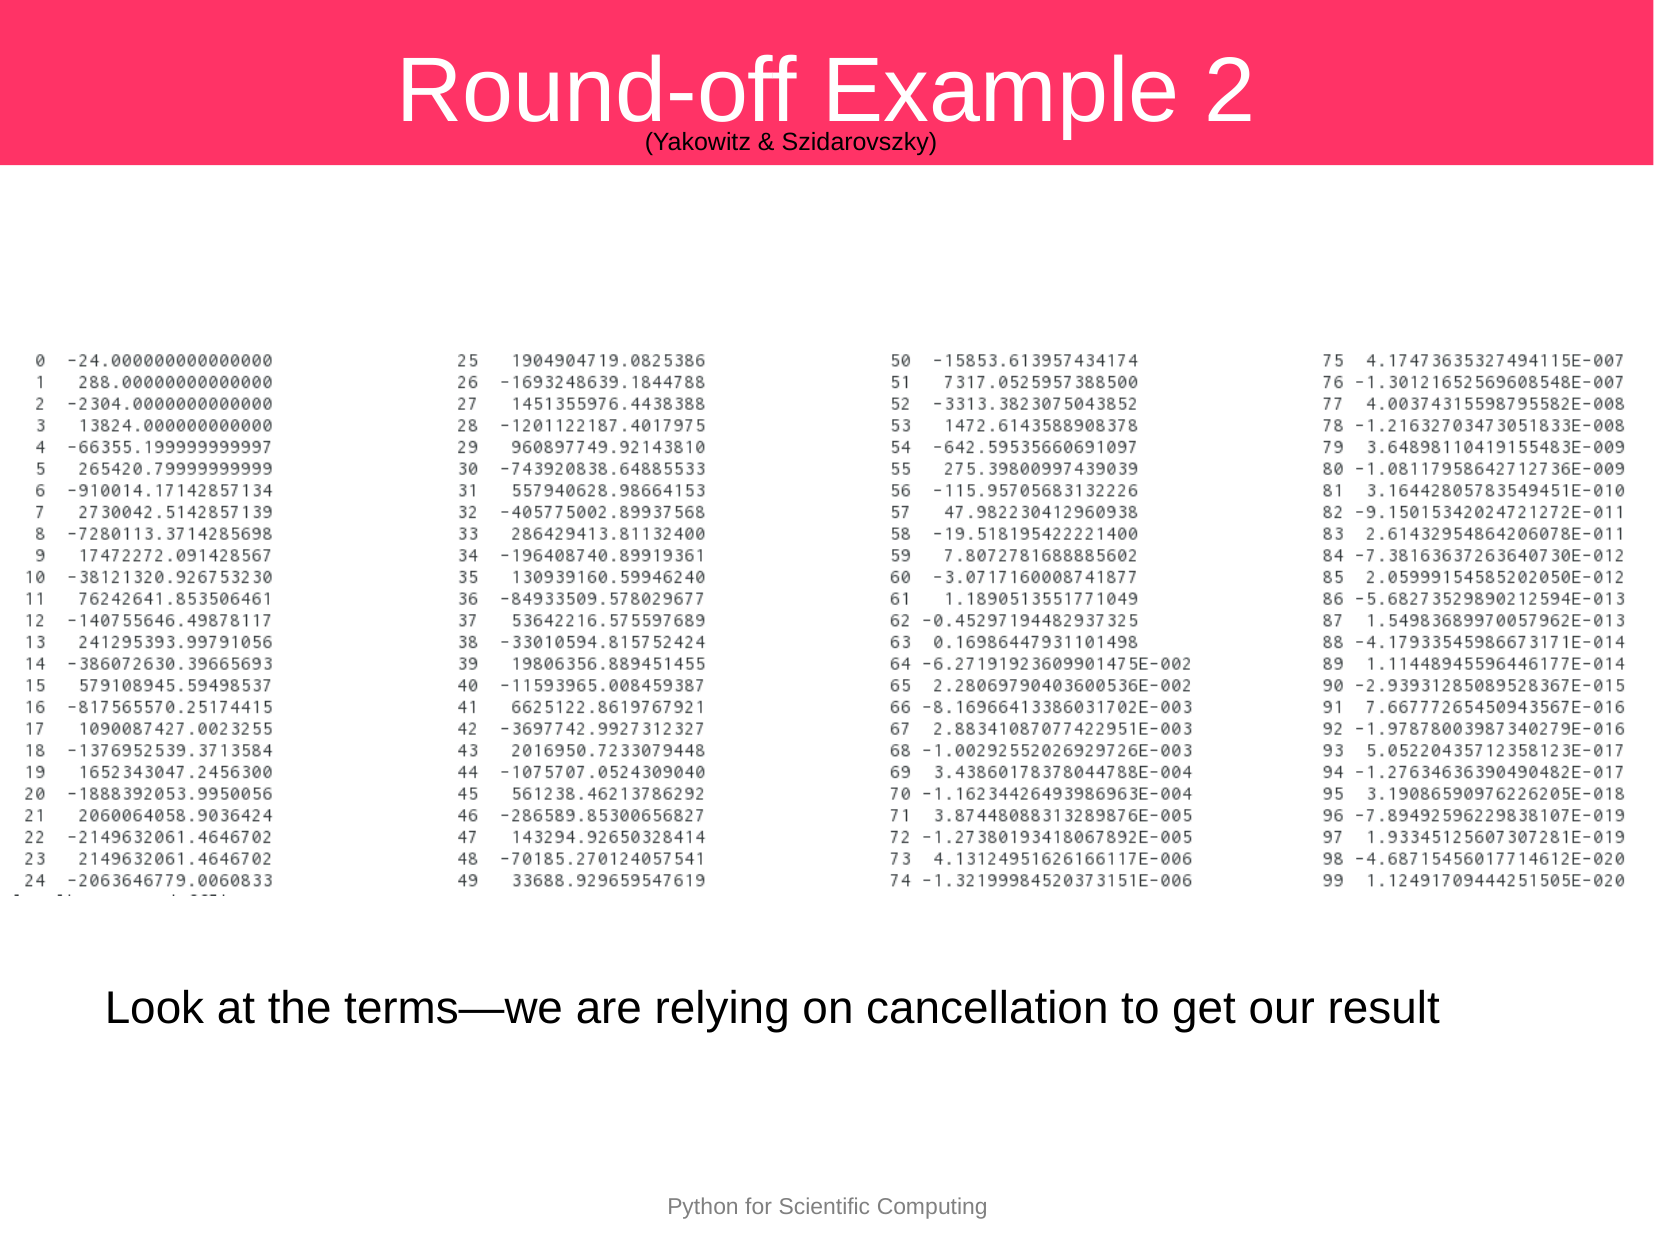

# Round-off Example 2
(Yakowitz & Szidarovszky)
Look at the terms—we are relying on cancellation to get our result